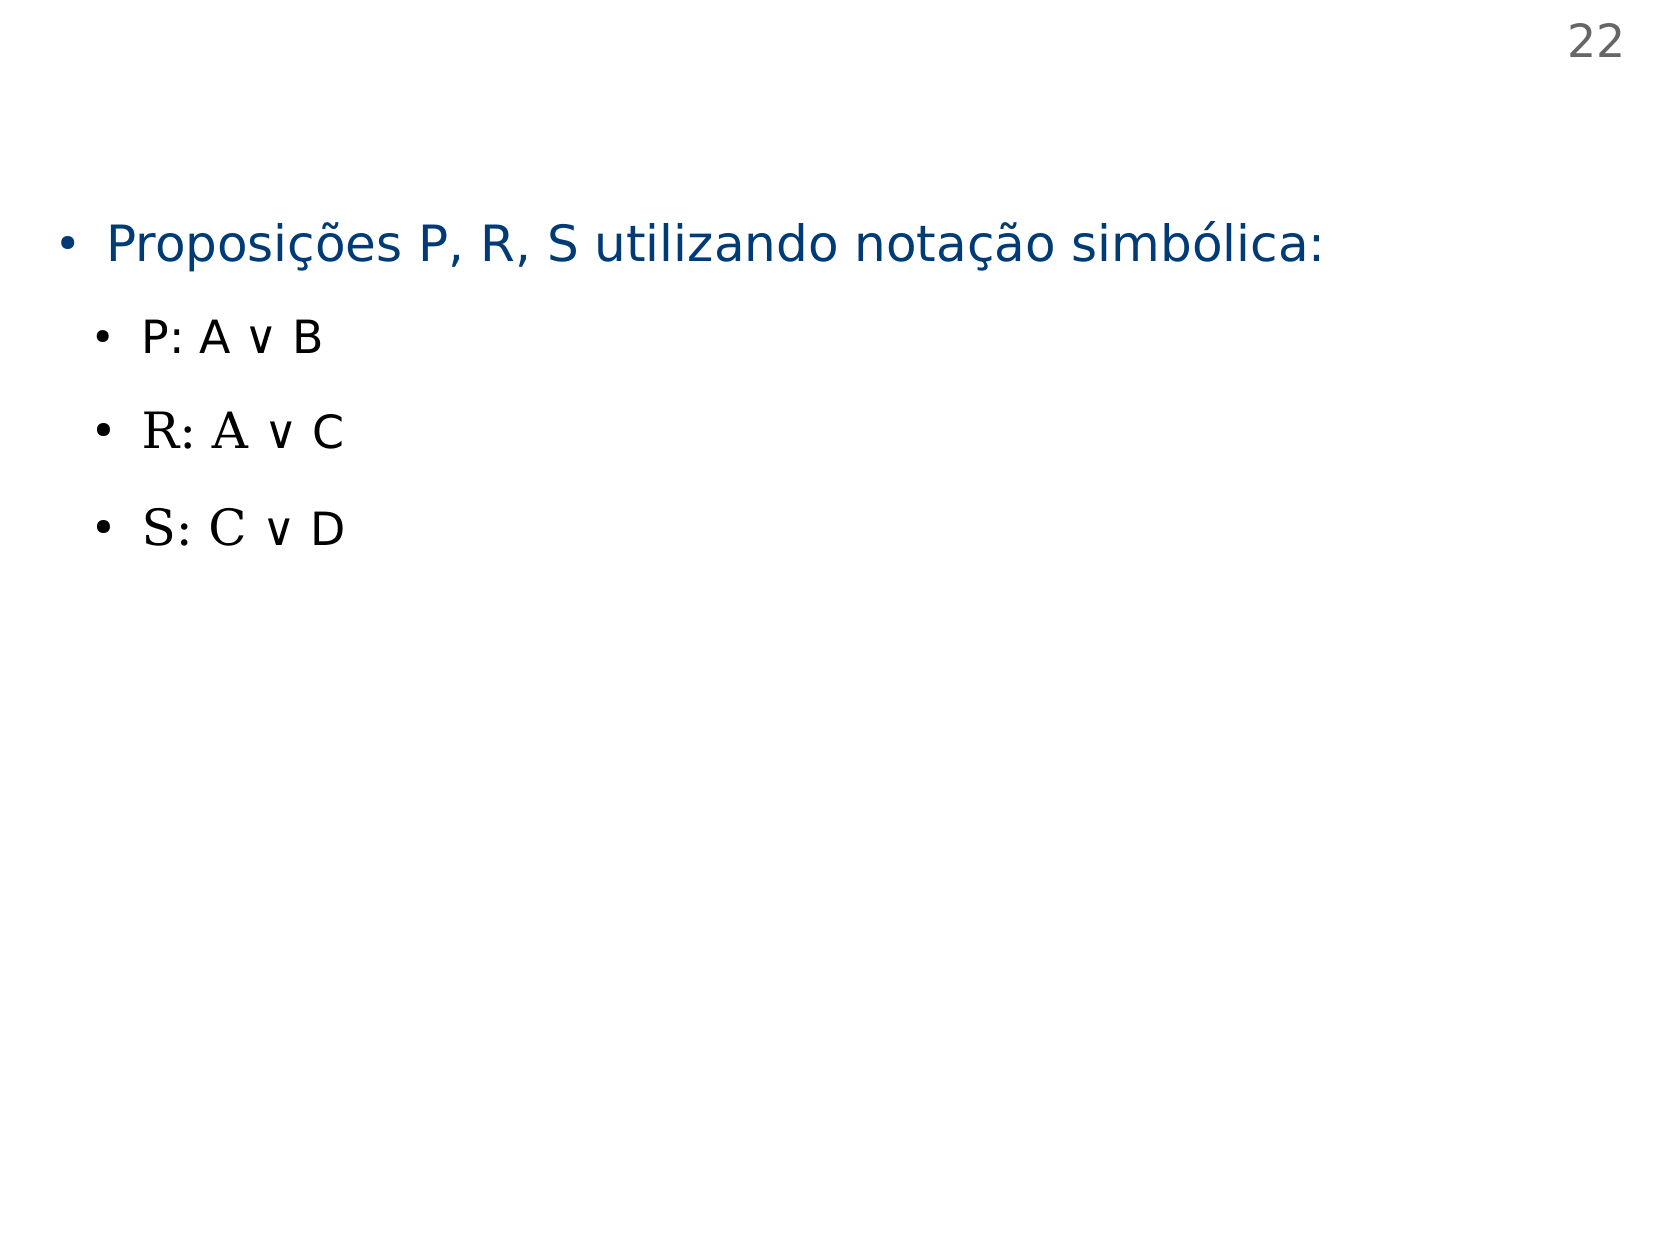

22
#
Proposições P, R, S utilizando notação simbólica:
P: A ∨ B
R: A ∨ C
S: C ∨ D